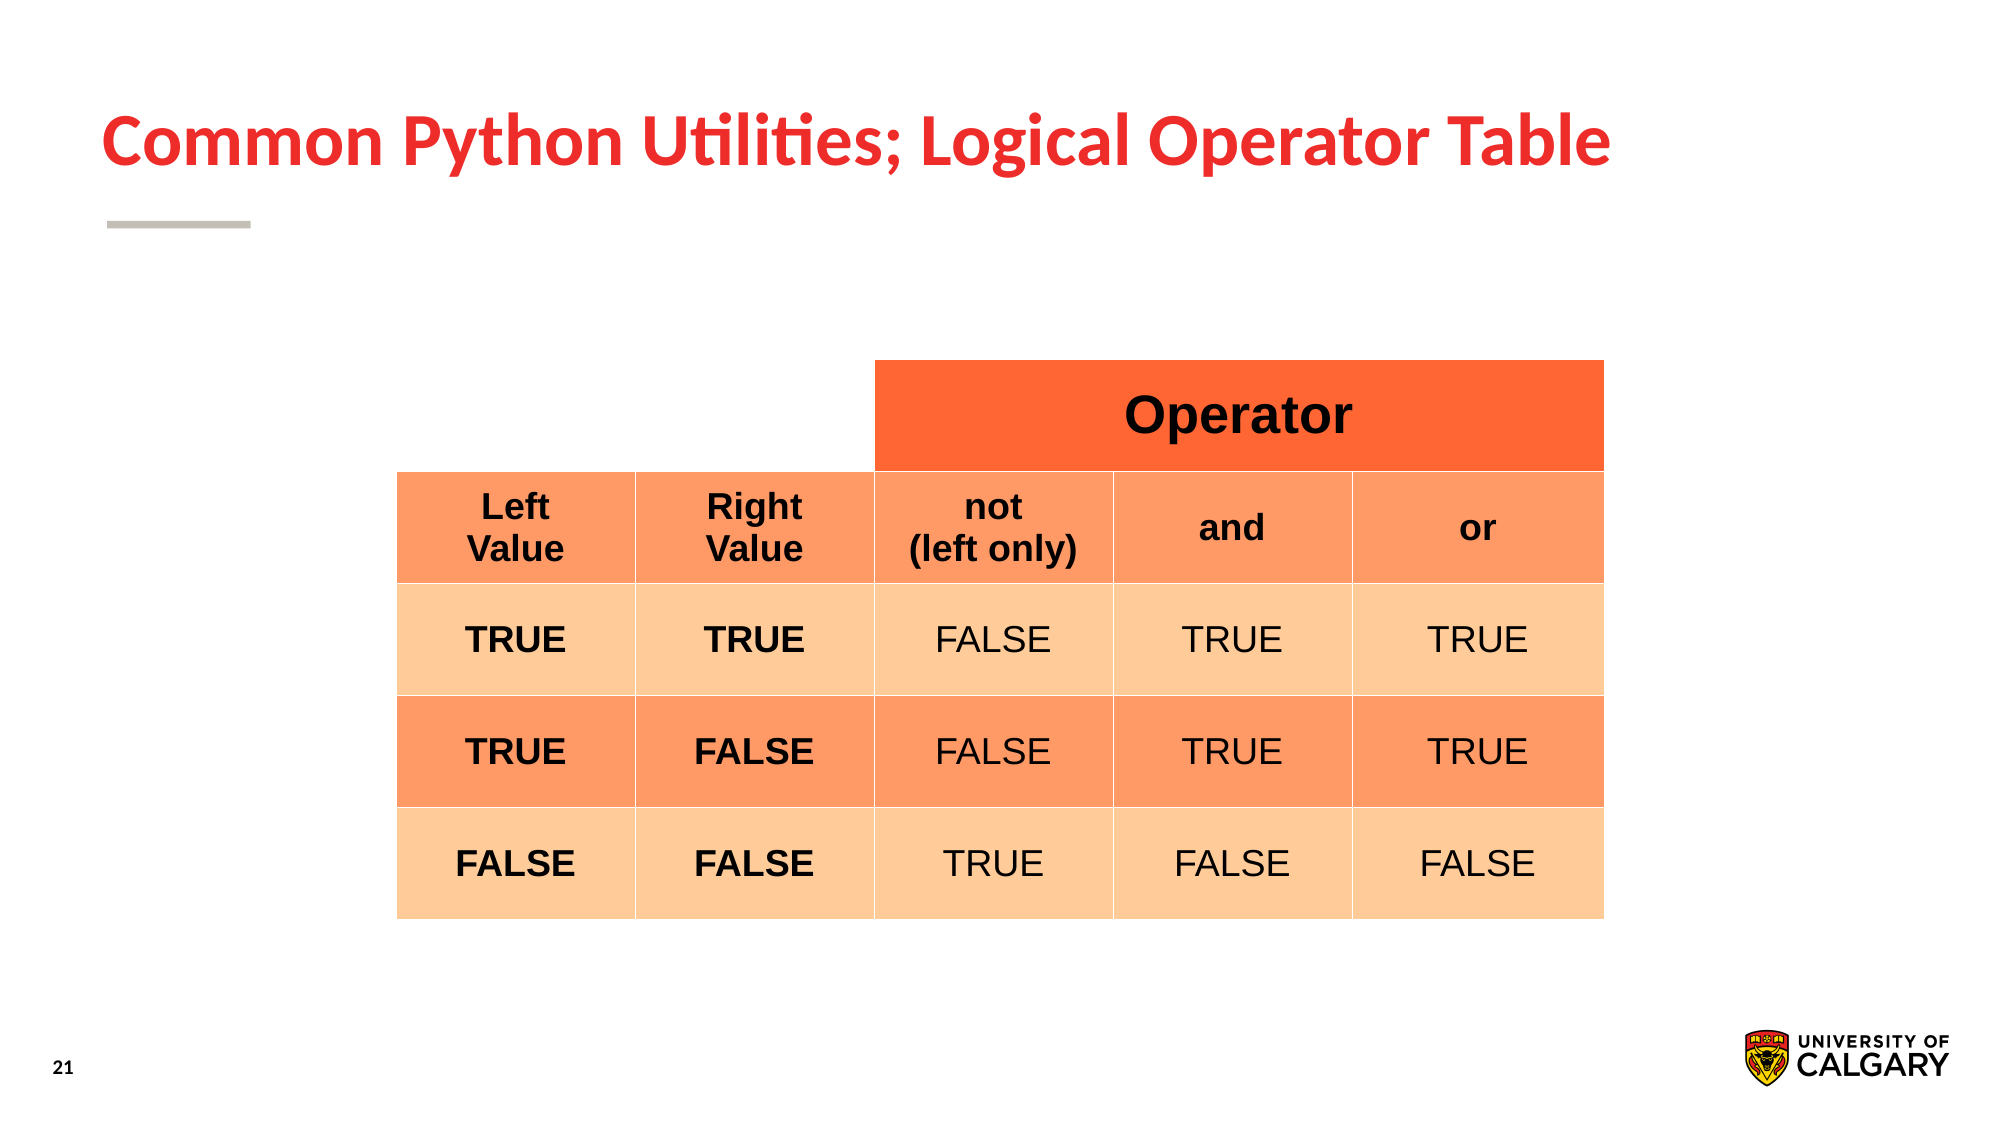

# Common Python Utilities; Logical Operator Table
| | | Operator | | |
| --- | --- | --- | --- | --- |
| Left Value | Right Value | not (left only) | and | or |
| TRUE | TRUE | FALSE | TRUE | TRUE |
| TRUE | FALSE | FALSE | TRUE | TRUE |
| FALSE | FALSE | TRUE | FALSE | FALSE |